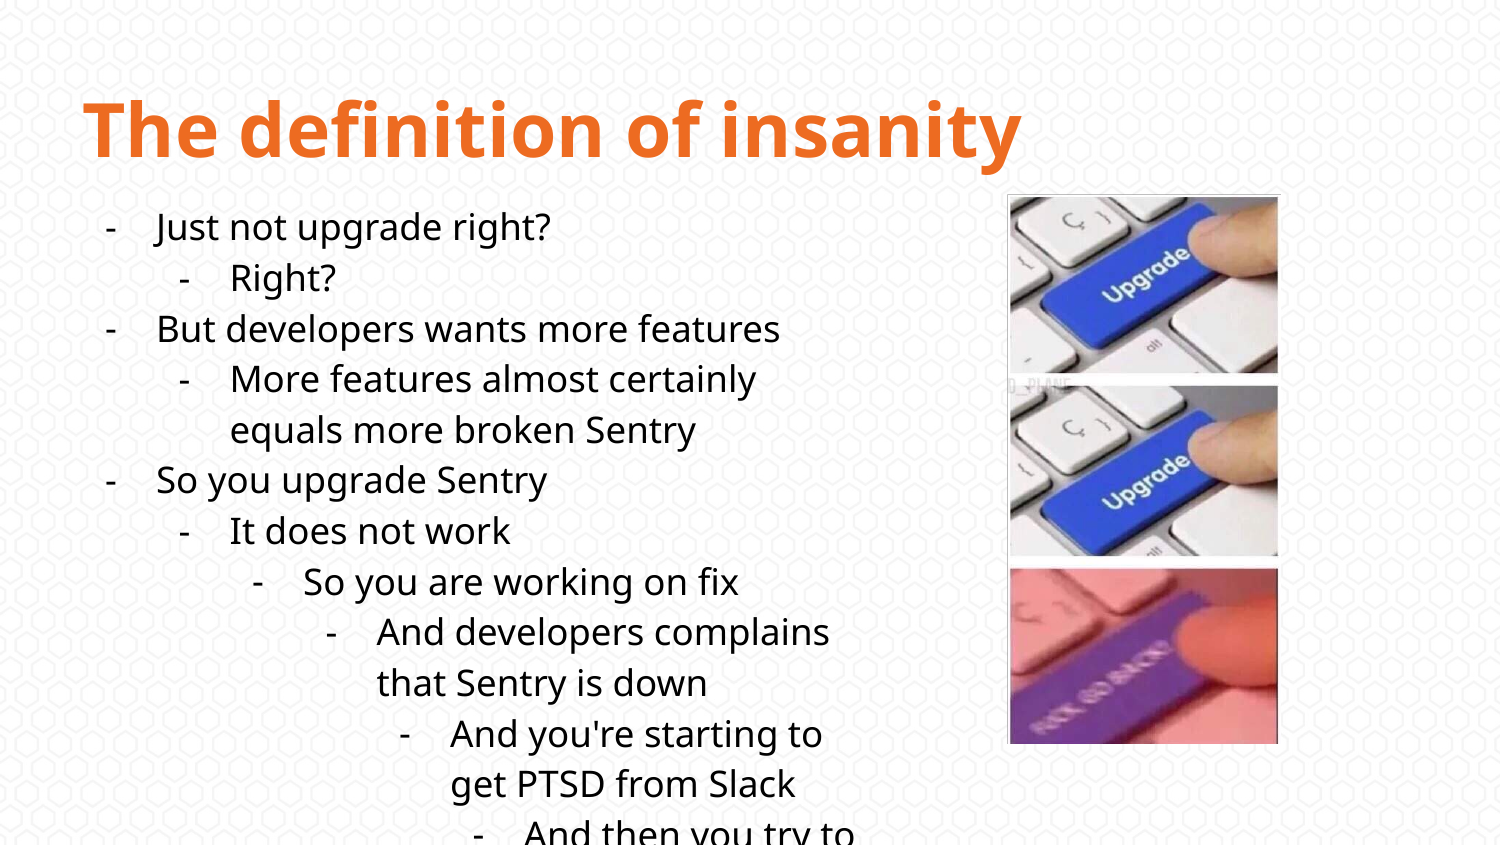

The definition of insanity
# Just not upgrade right?
Right?
But developers wants more features
More features almost certainly equals more broken Sentry
So you upgrade Sentry
It does not work
So you are working on fix
And developers complains that Sentry is down
And you're starting to get PTSD from Slack
And then you try to